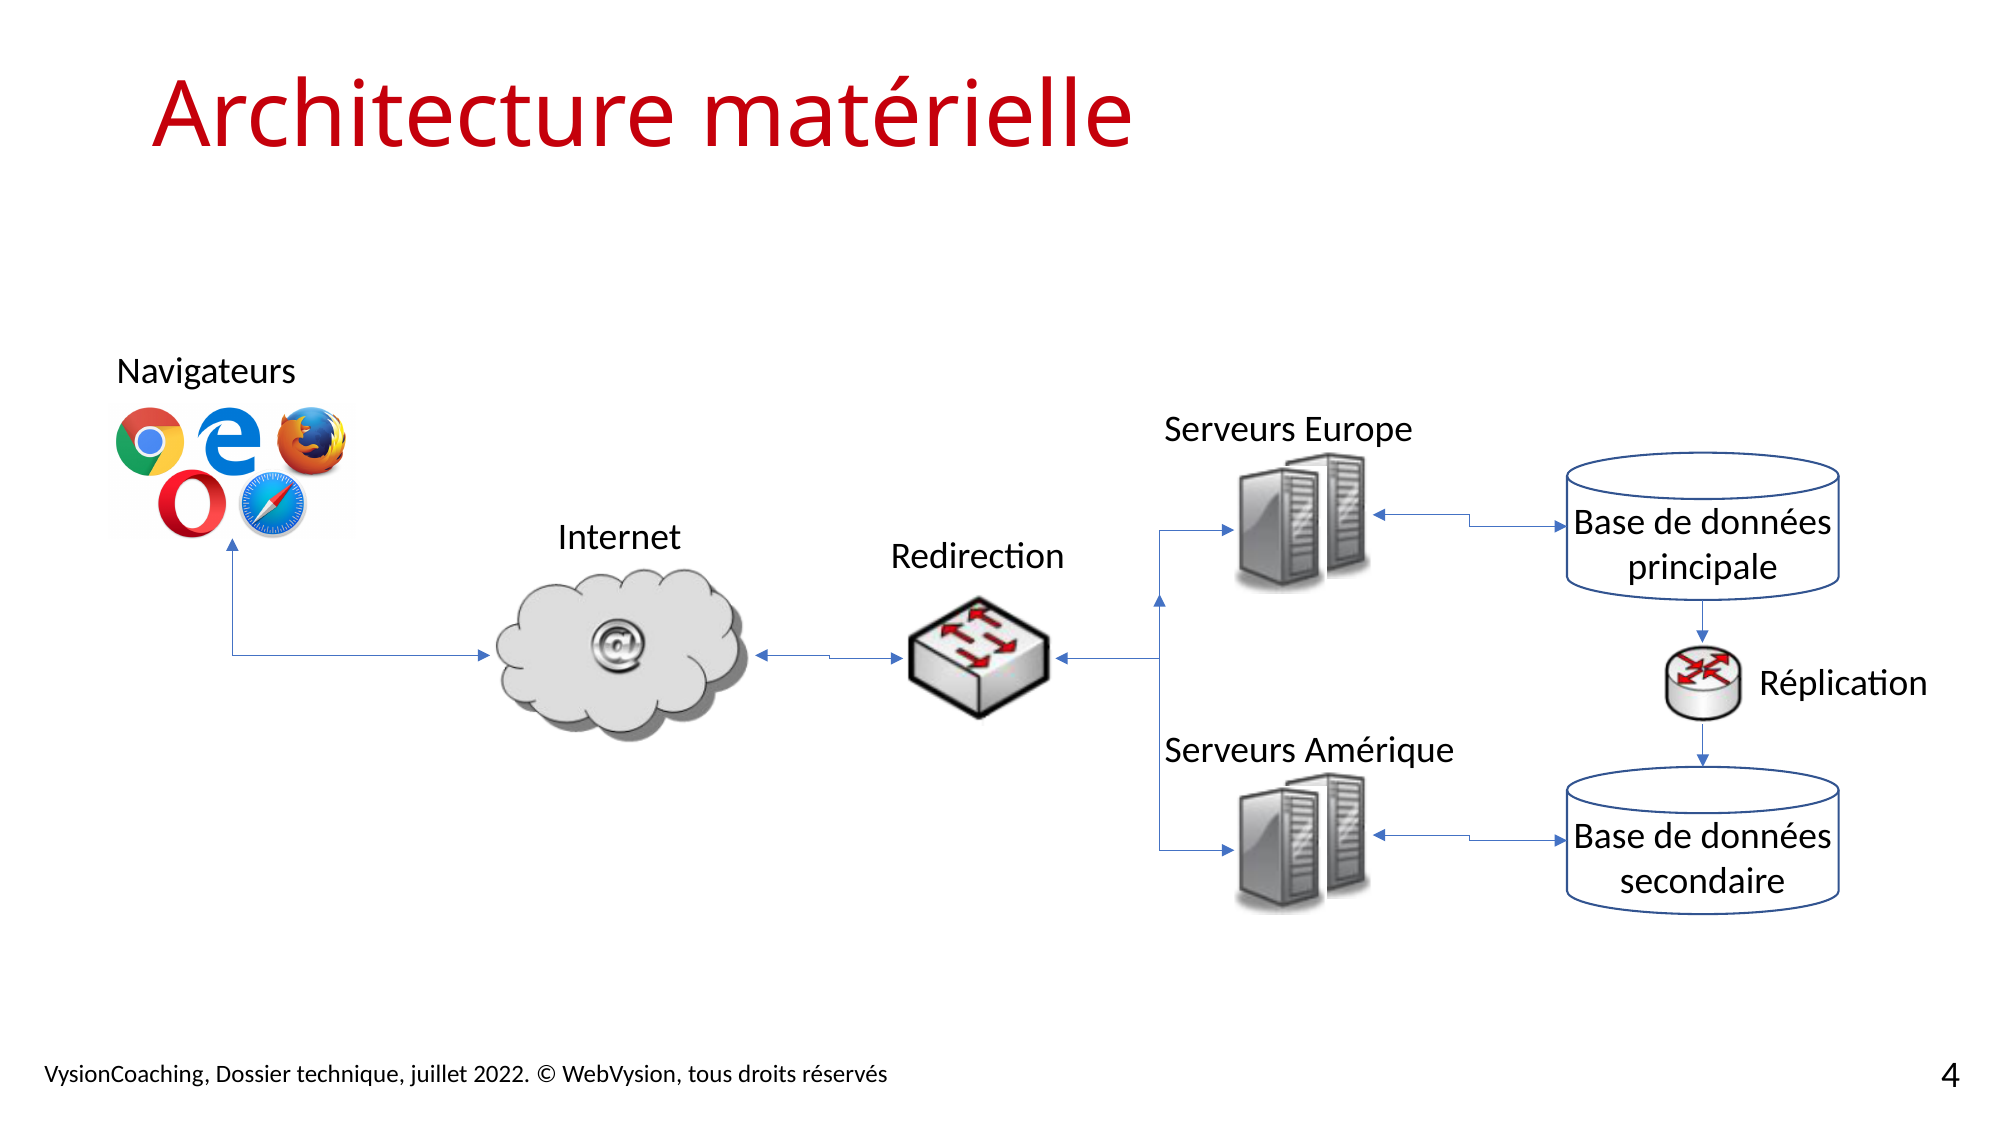

# Architecture matérielle
Navigateurs
Serveurs Europe
Base de données
principale
Internet
Redirection
Réplication
Serveurs Amérique
Base de données
secondaire
VysionCoaching, Dossier technique, juillet 2022. © WebVysion, tous droits réservés